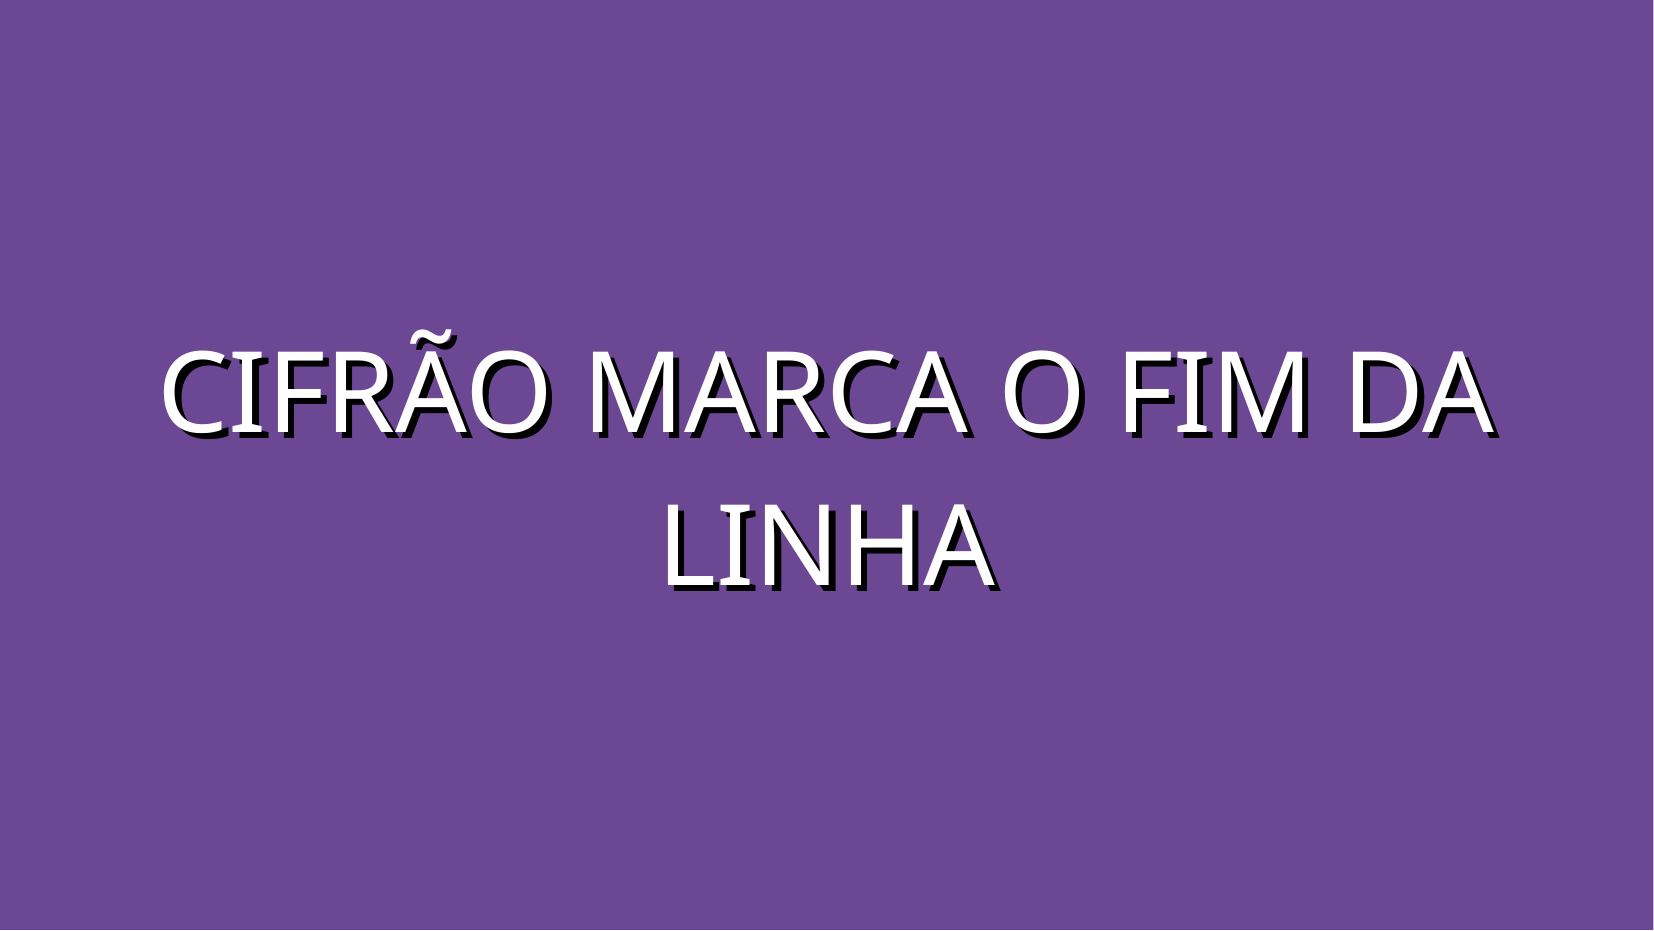

# CIFRÃO MARCA O FIM DA LINHA